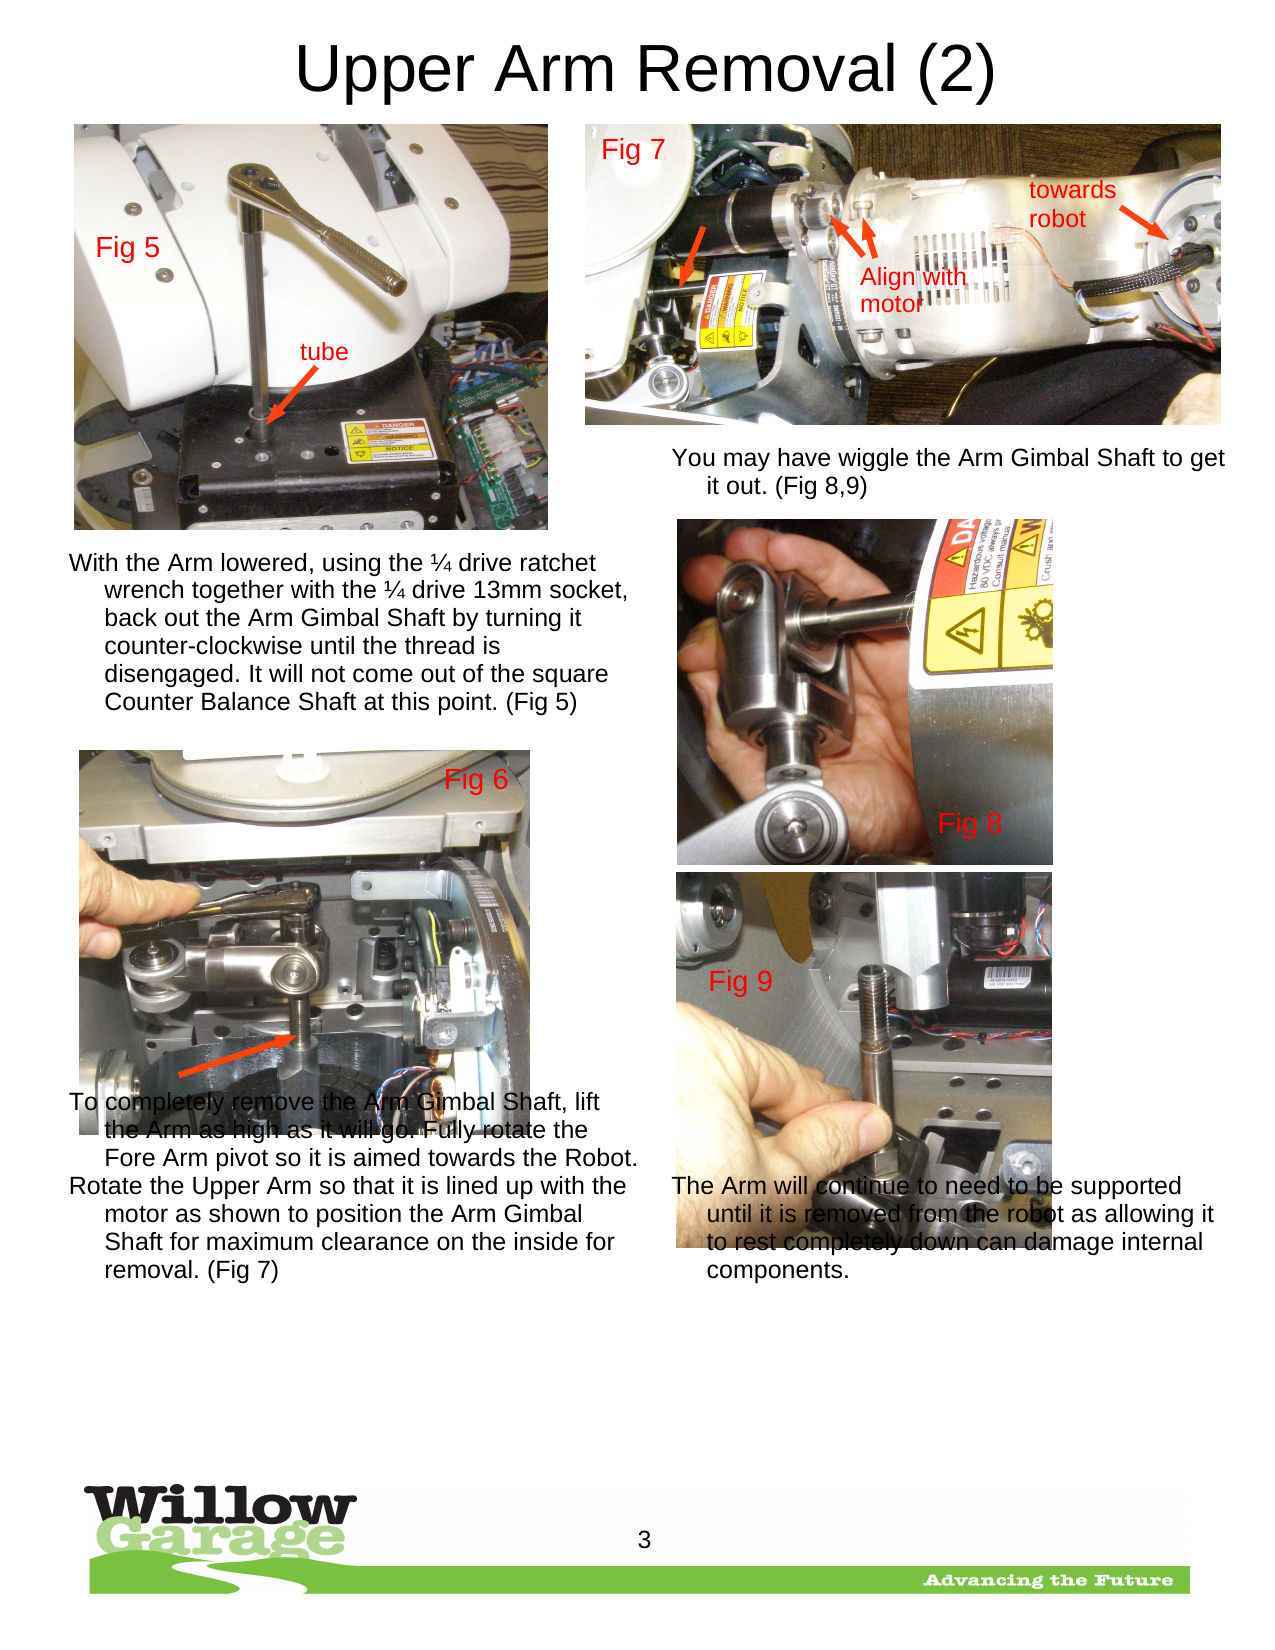

# Upper Arm Removal (2)
Fig 7
towards robot
Fig 5
Align with motor
tube
You may have wiggle the Arm Gimbal Shaft to get it out. (Fig 8,9)
The Arm will continue to need to be supported until it is removed from the robot as allowing it to rest completely down can damage internal components.
With the Arm lowered, using the ¼ drive ratchet wrench together with the ¼ drive 13mm socket, back out the Arm Gimbal Shaft by turning it counter-clockwise until the thread is disengaged. It will not come out of the square Counter Balance Shaft at this point. (Fig 5)
To completely remove the Arm Gimbal Shaft, lift the Arm as high as it will go. Fully rotate the Fore Arm pivot so it is aimed towards the Robot.
Rotate the Upper Arm so that it is lined up with the motor as shown to position the Arm Gimbal Shaft for maximum clearance on the inside for removal. (Fig 7)
Fig 6
Fig 8
Fig 9
3